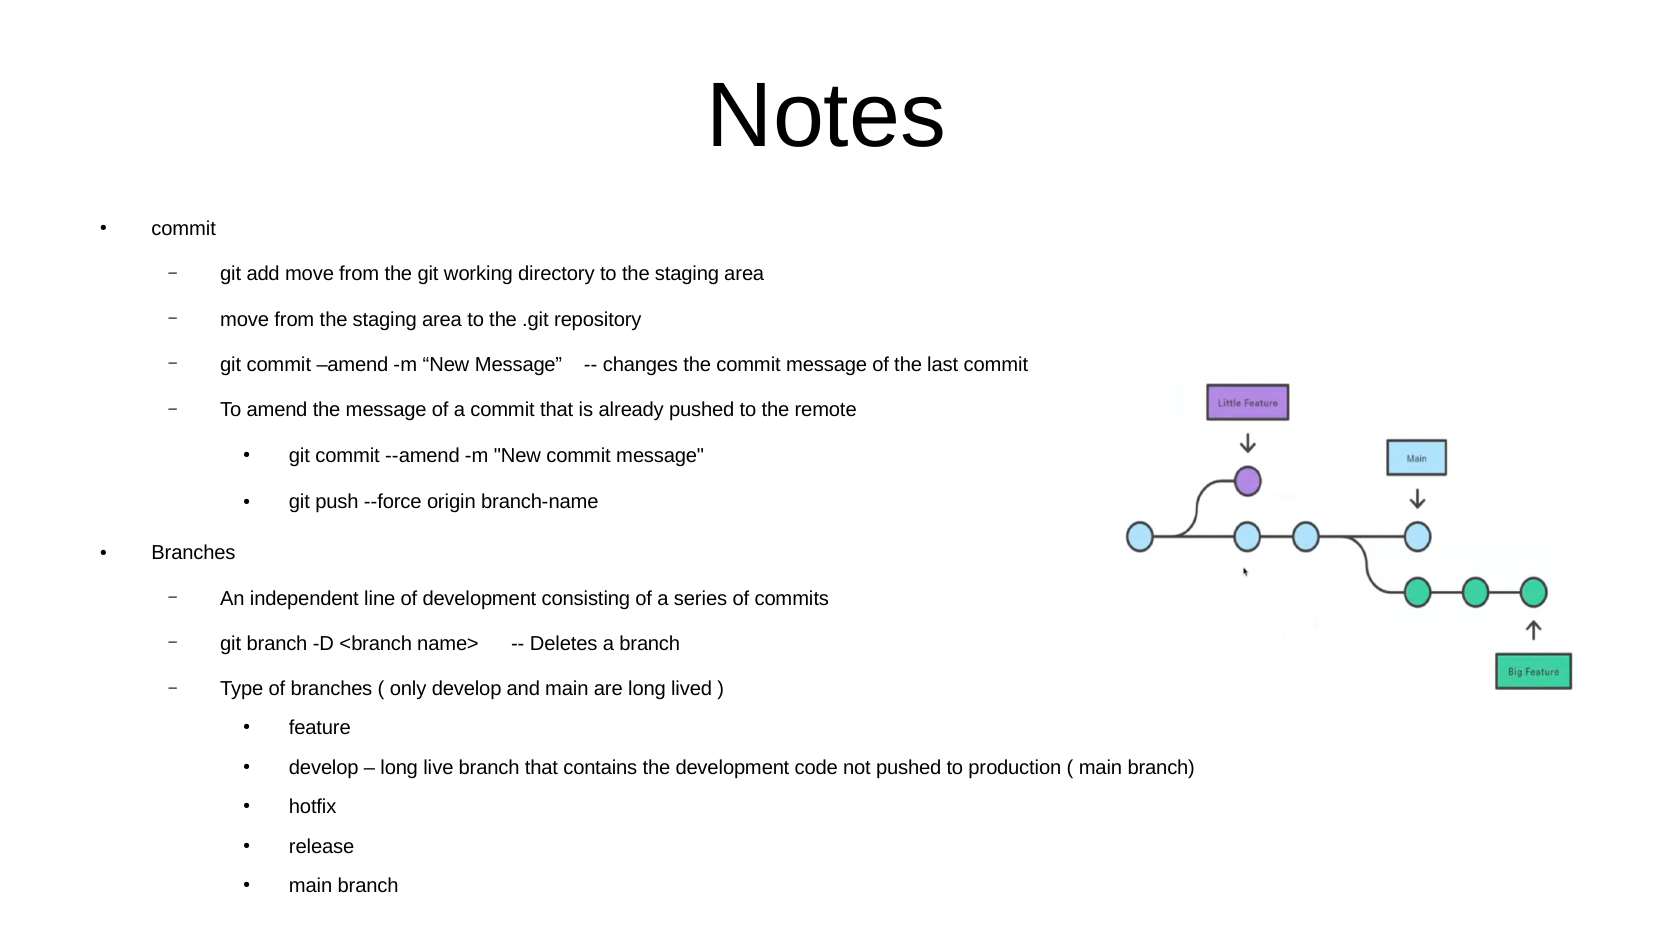

# Notes
commit
git add move from the git working directory to the staging area
move from the staging area to the .git repository
git commit –amend -m “New Message” 		-- changes the commit message of the last commit
To amend the message of a commit that is already pushed to the remote
git commit --amend -m "New commit message"
git push --force origin branch-name
Branches
An independent line of development consisting of a series of commits
git branch -D <branch name>	-- Deletes a branch
Type of branches ( only develop and main are long lived )
feature
develop – long live branch that contains the development code not pushed to production ( main branch)
hotfix
release
main branch